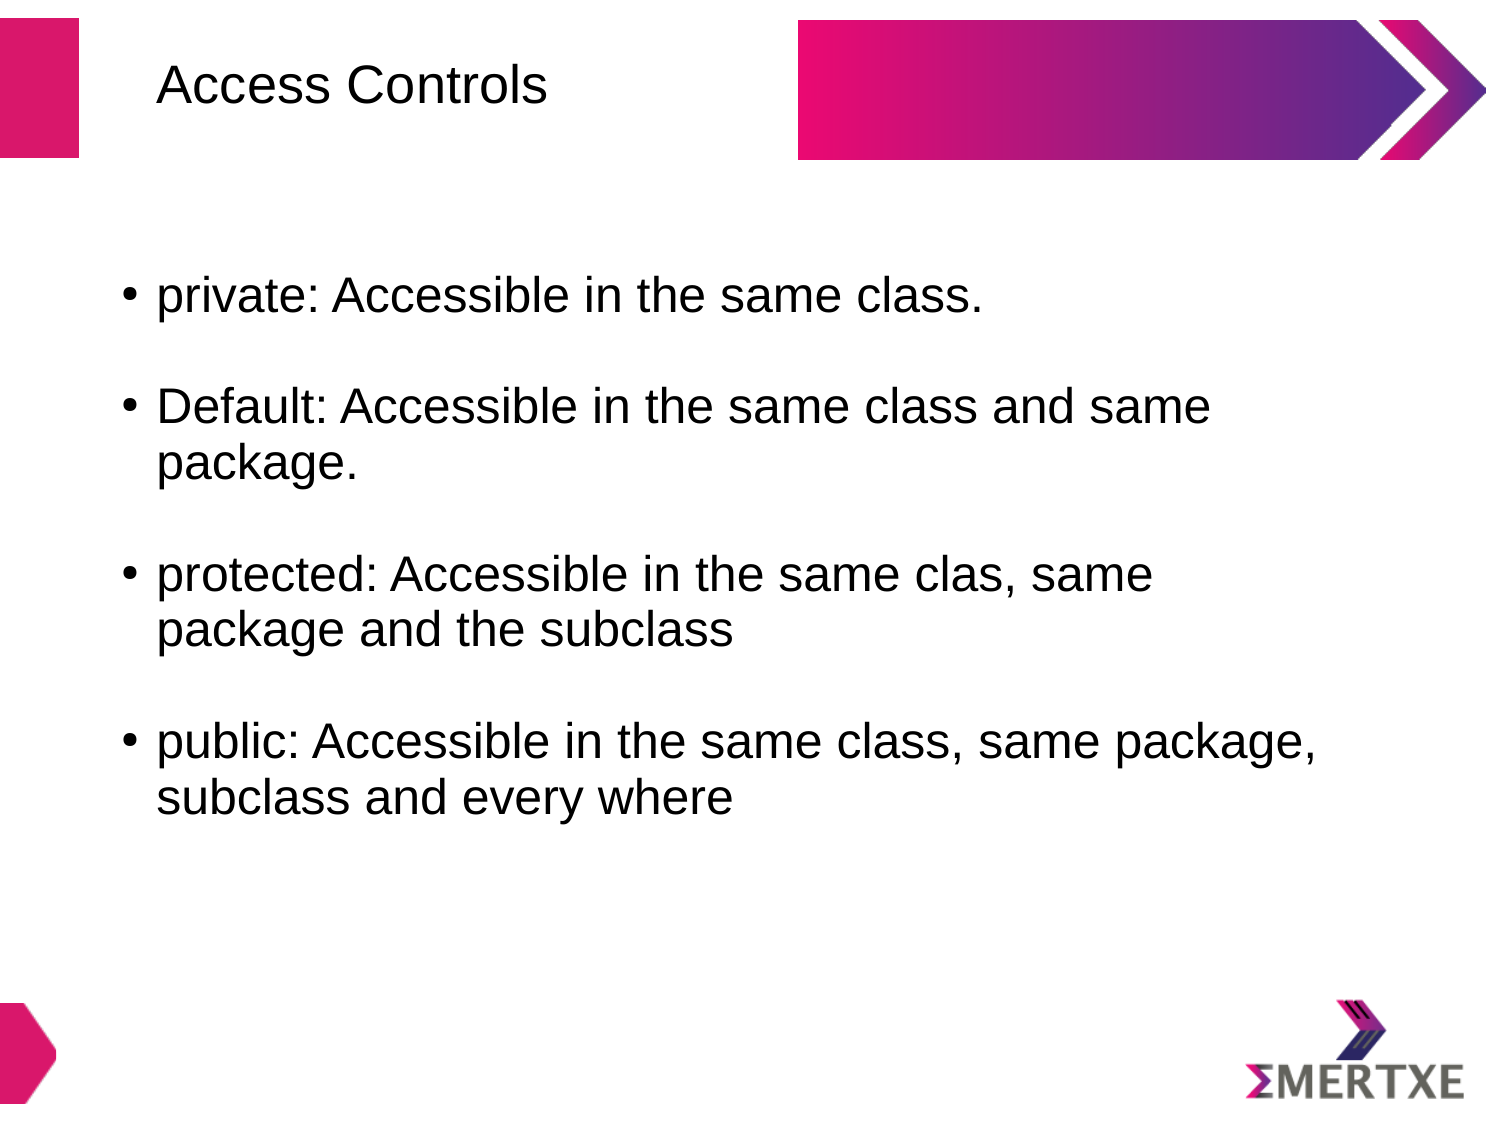

Access Controls
private: Accessible in the same class.
Default: Accessible in the same class and same package.
protected: Accessible in the same clas, same package and the subclass
public: Accessible in the same class, same package, subclass and every where